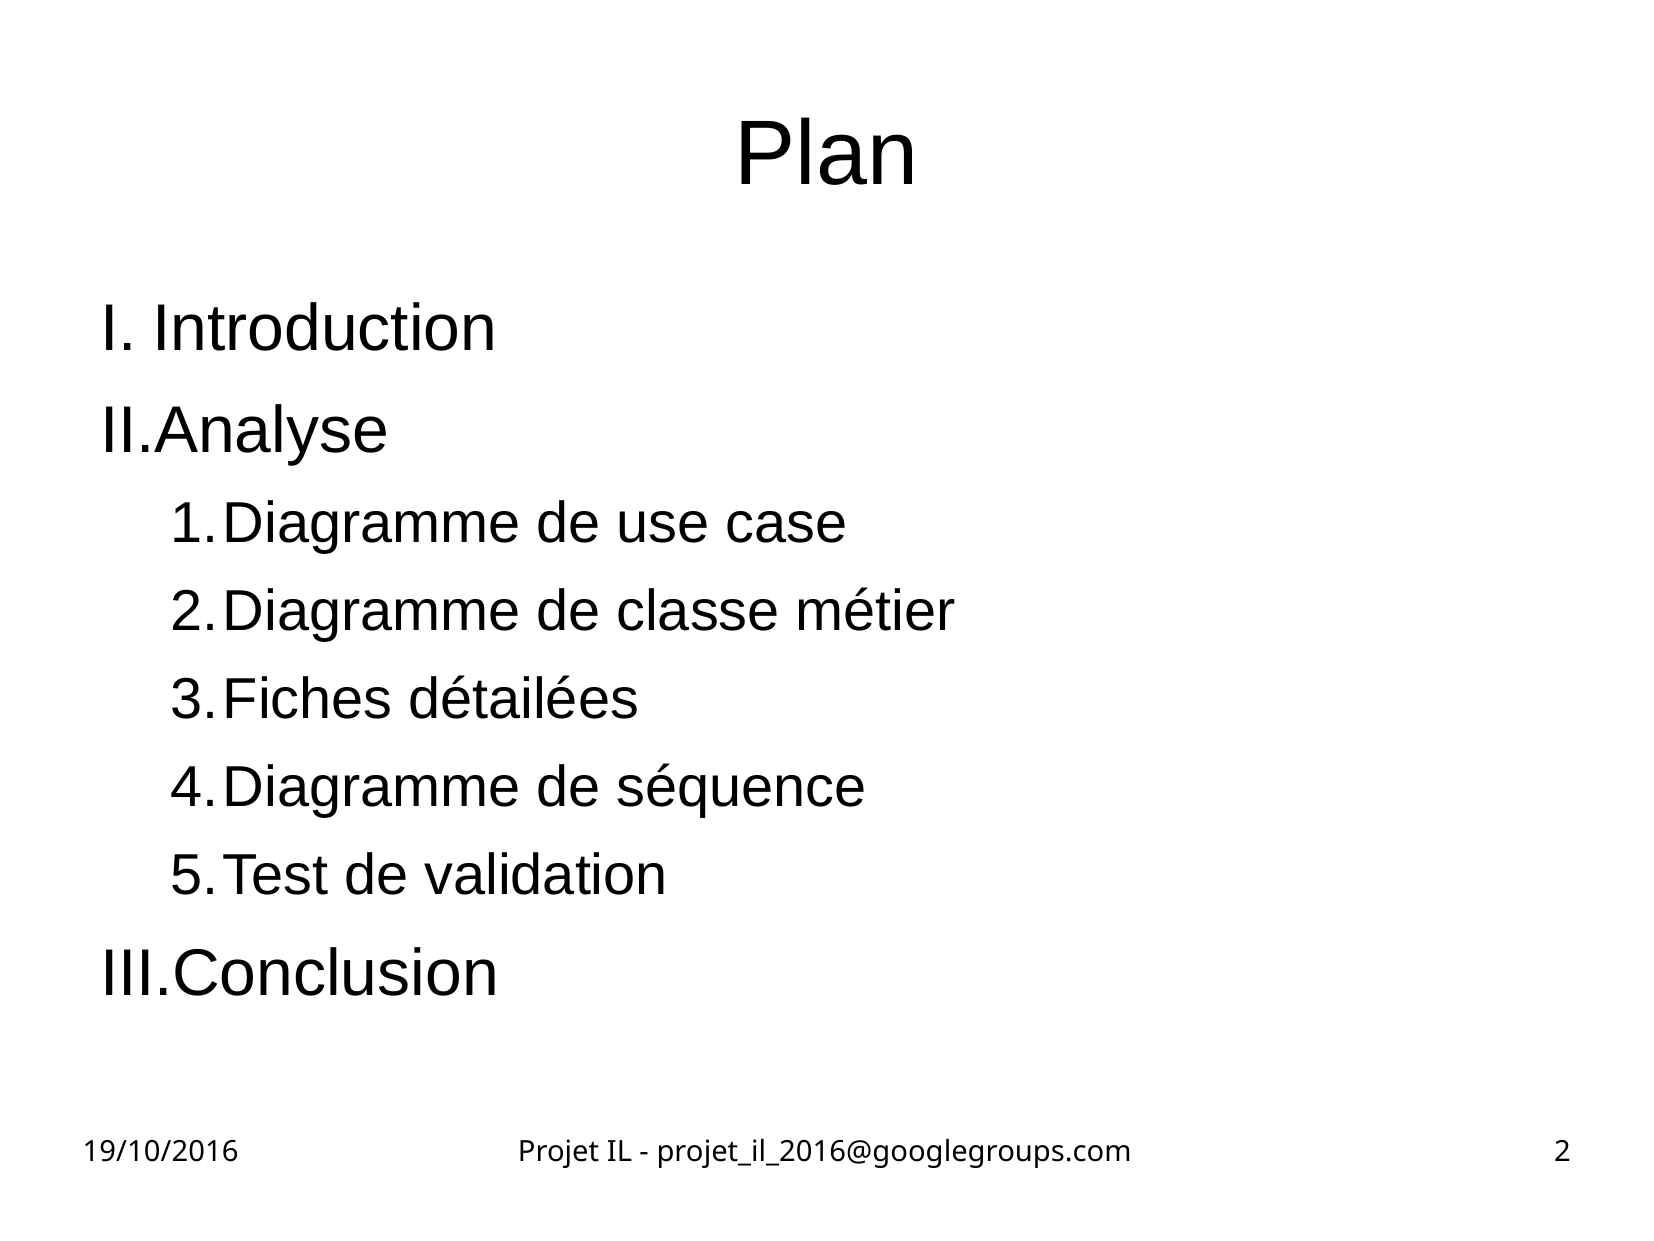

# Plan
Introduction
Analyse
Diagramme de use case
Diagramme de classe métier
Fiches détailées
Diagramme de séquence
Test de validation
Conclusion
19/10/2016
Projet IL - projet_il_2016@googlegroups.com
2